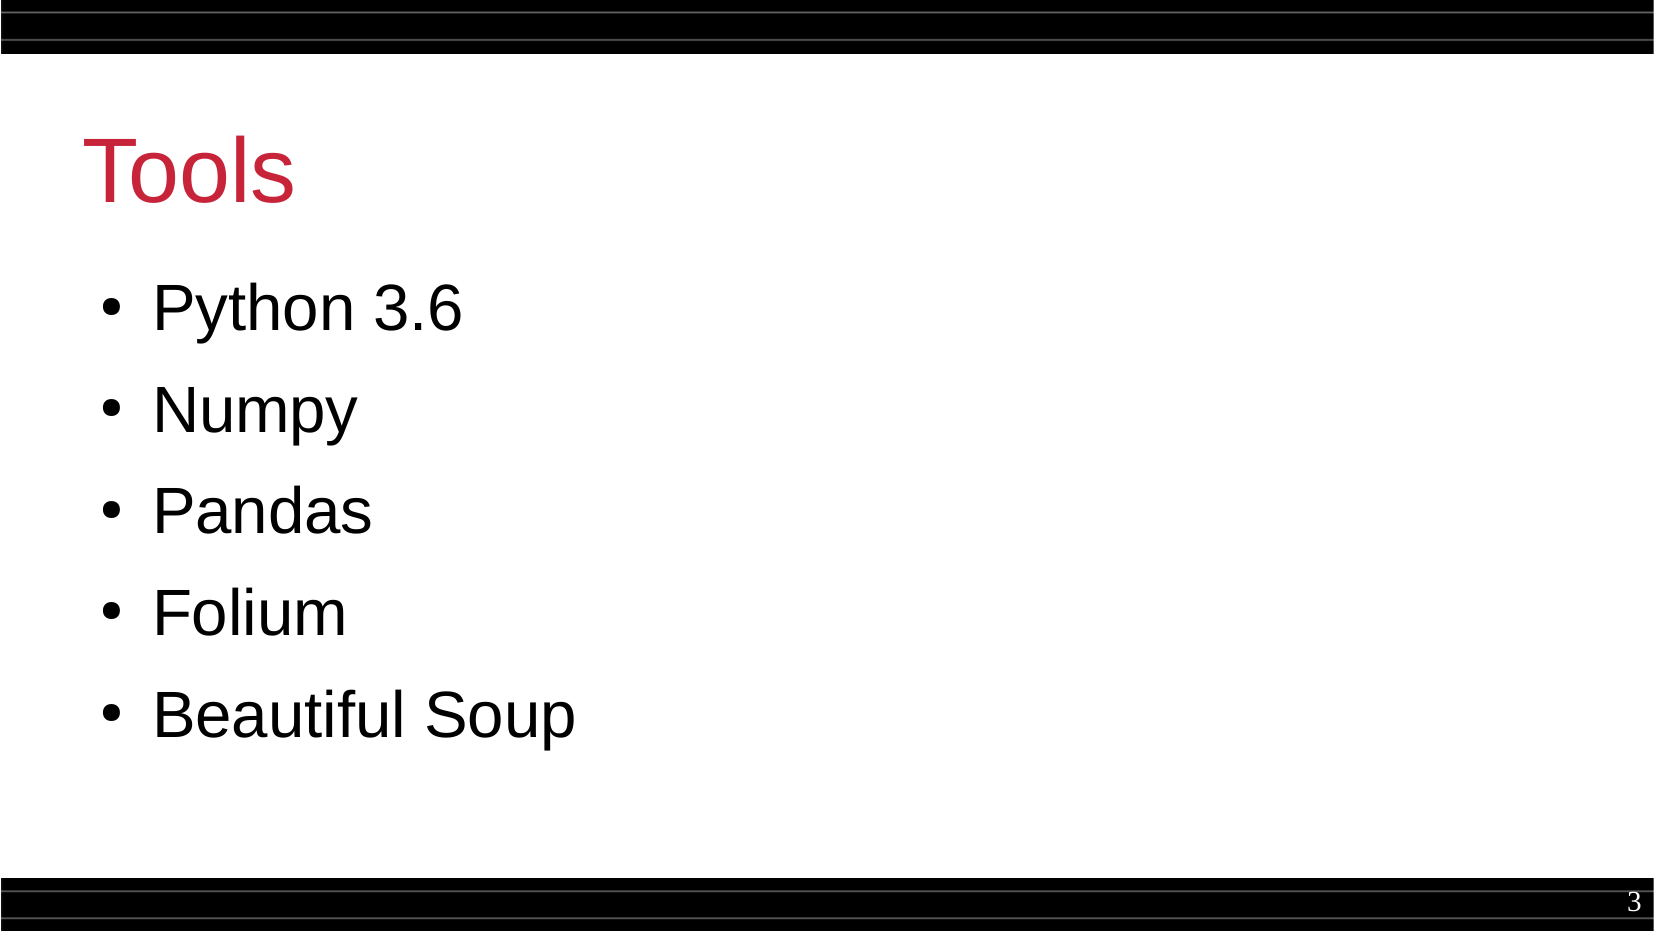

# Tools
Python 3.6
Numpy
Pandas
Folium
Beautiful Soup